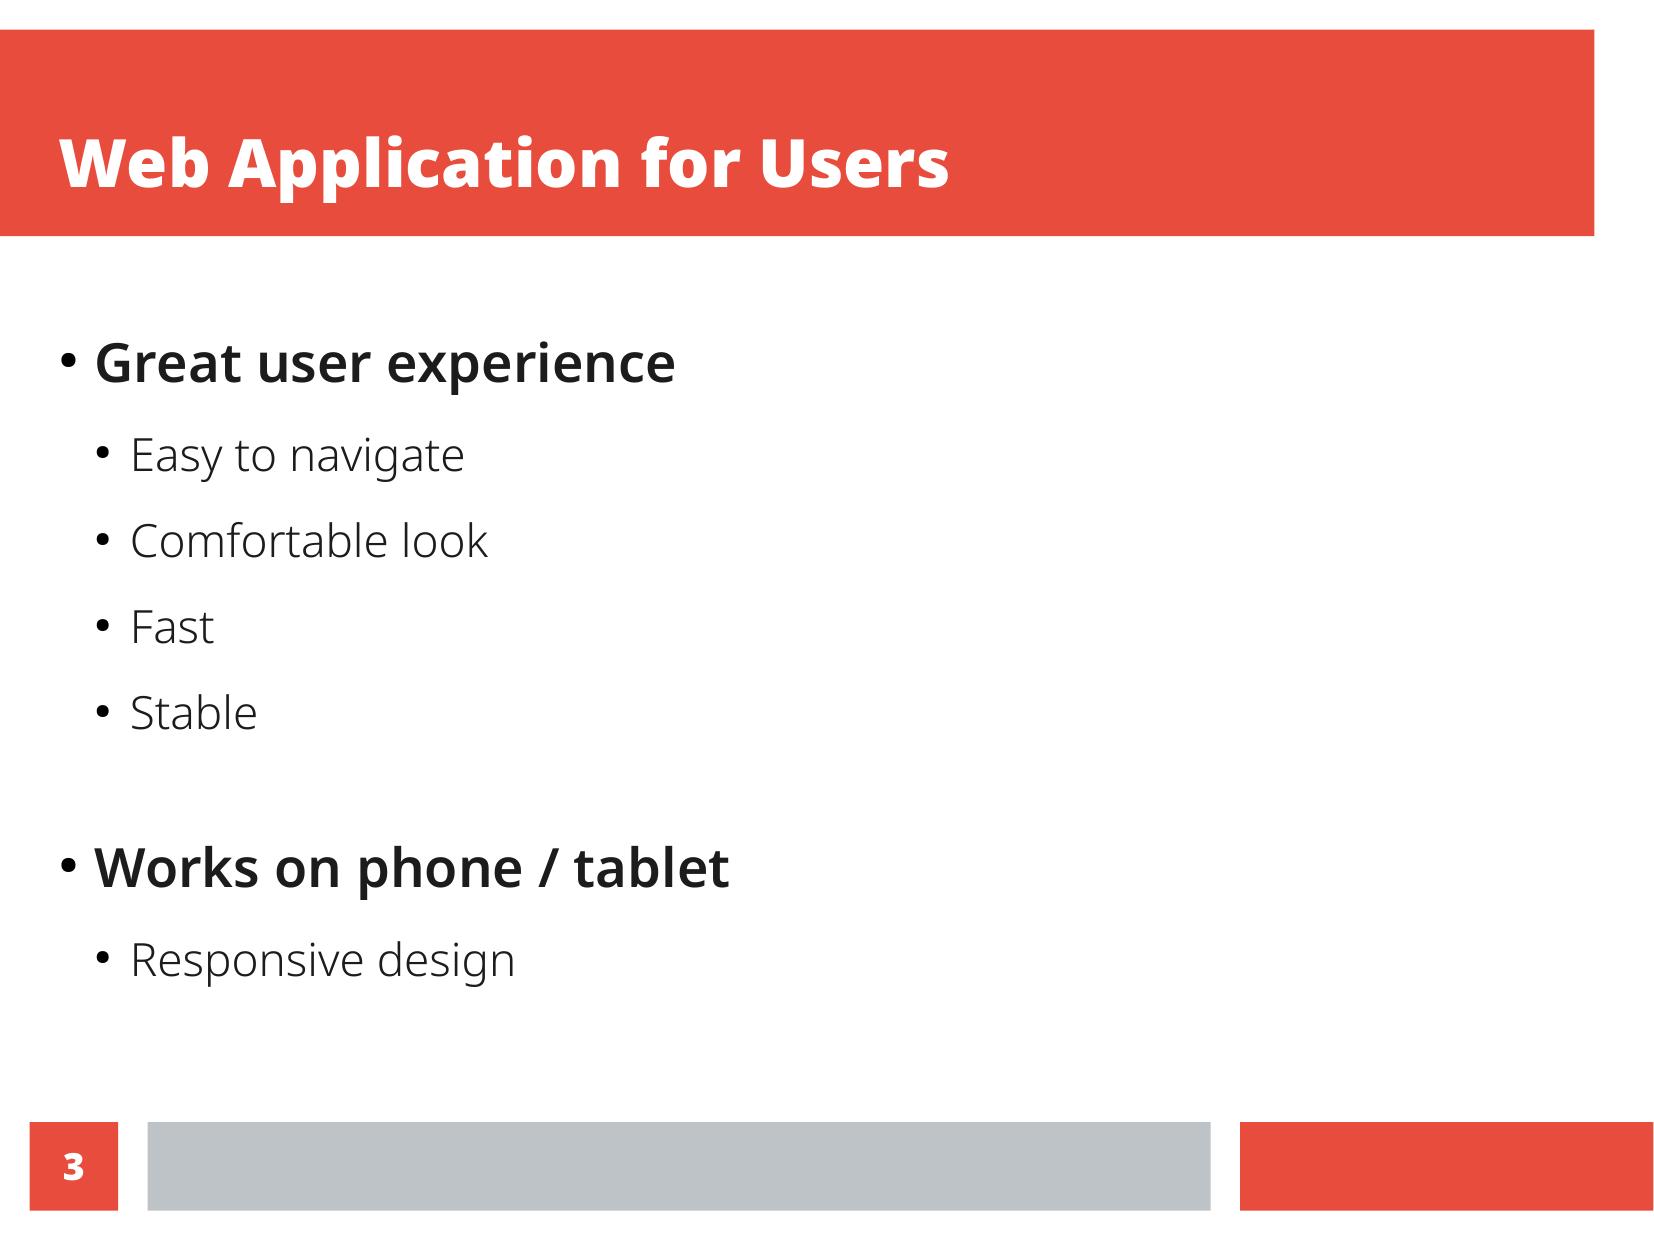

# Web Application for Users
Great user experience
Easy to navigate
Comfortable look
Fast
Stable
Works on phone / tablet
Responsive design
3